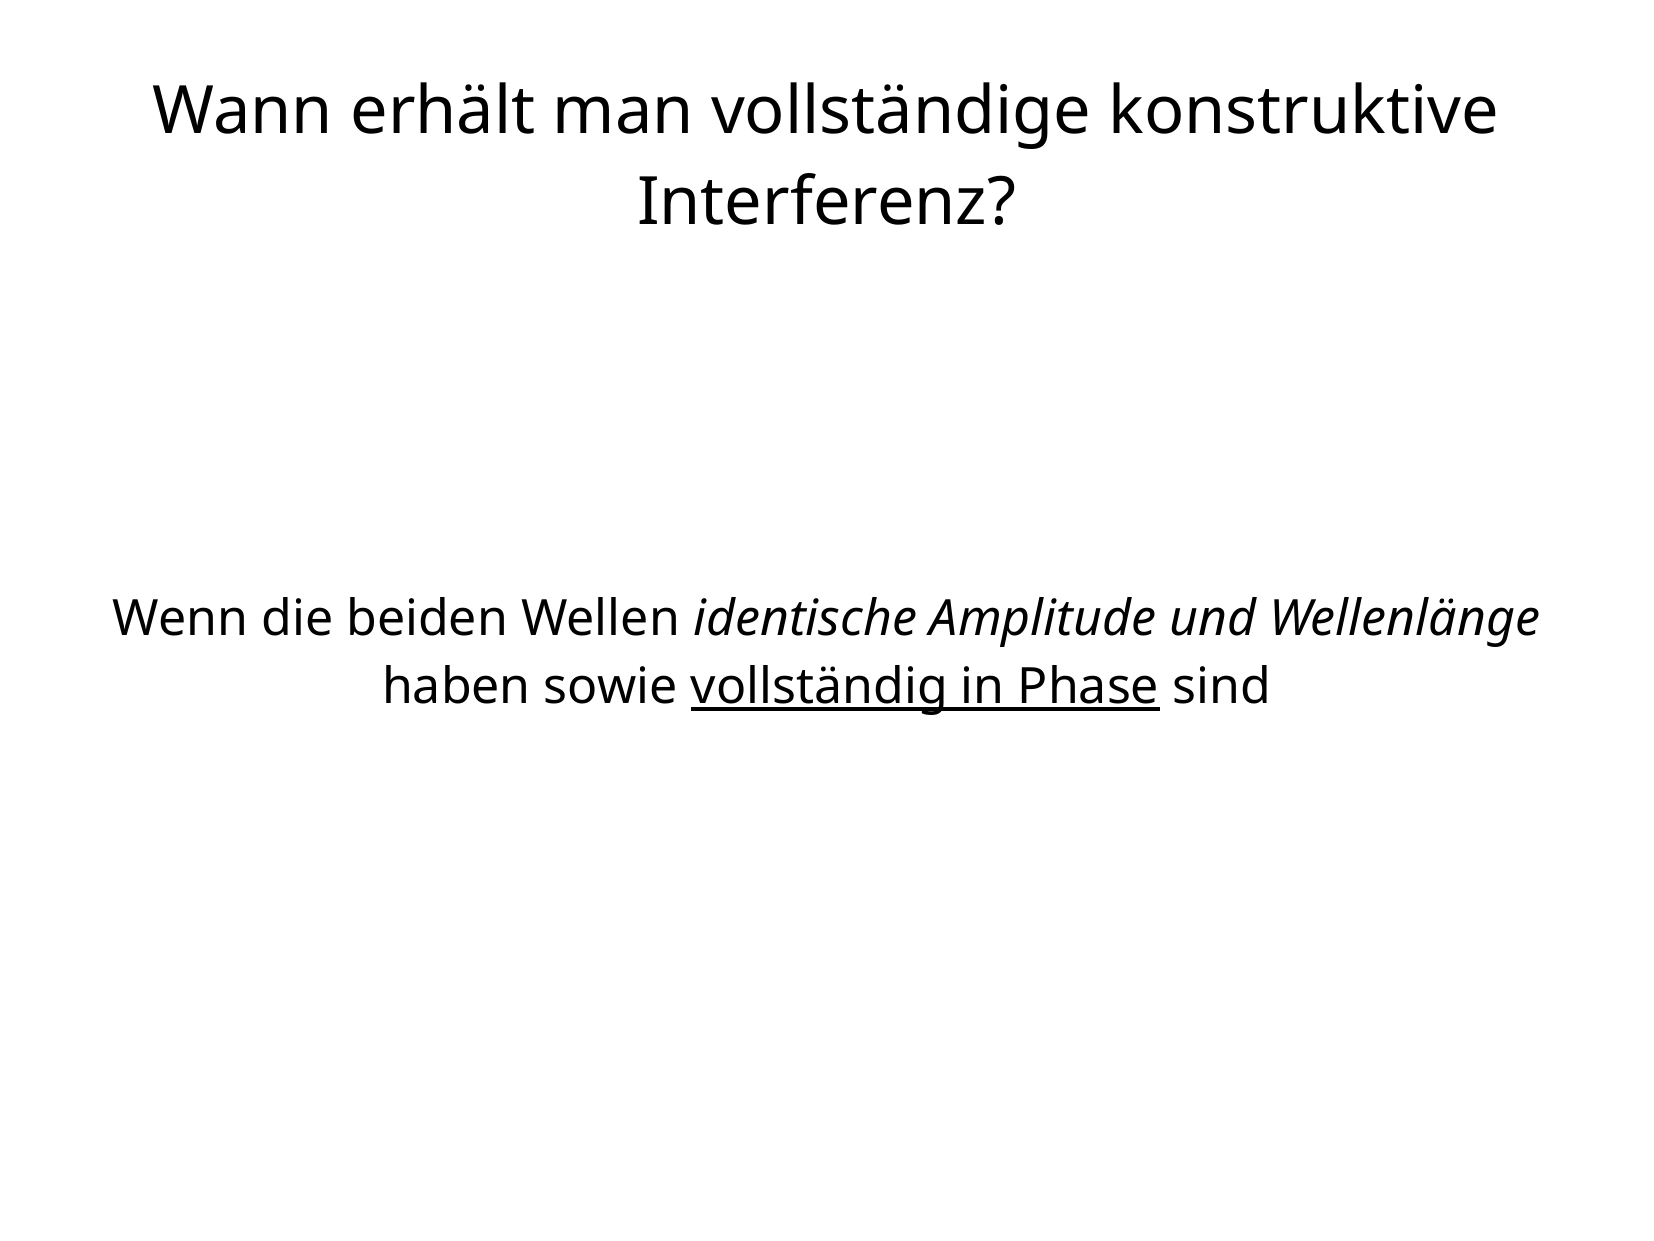

# Wann erhält man vollständige konstruktive Interferenz?
Wenn die beiden Wellen identische Amplitude und Wellenlänge haben sowie vollständig in Phase sind